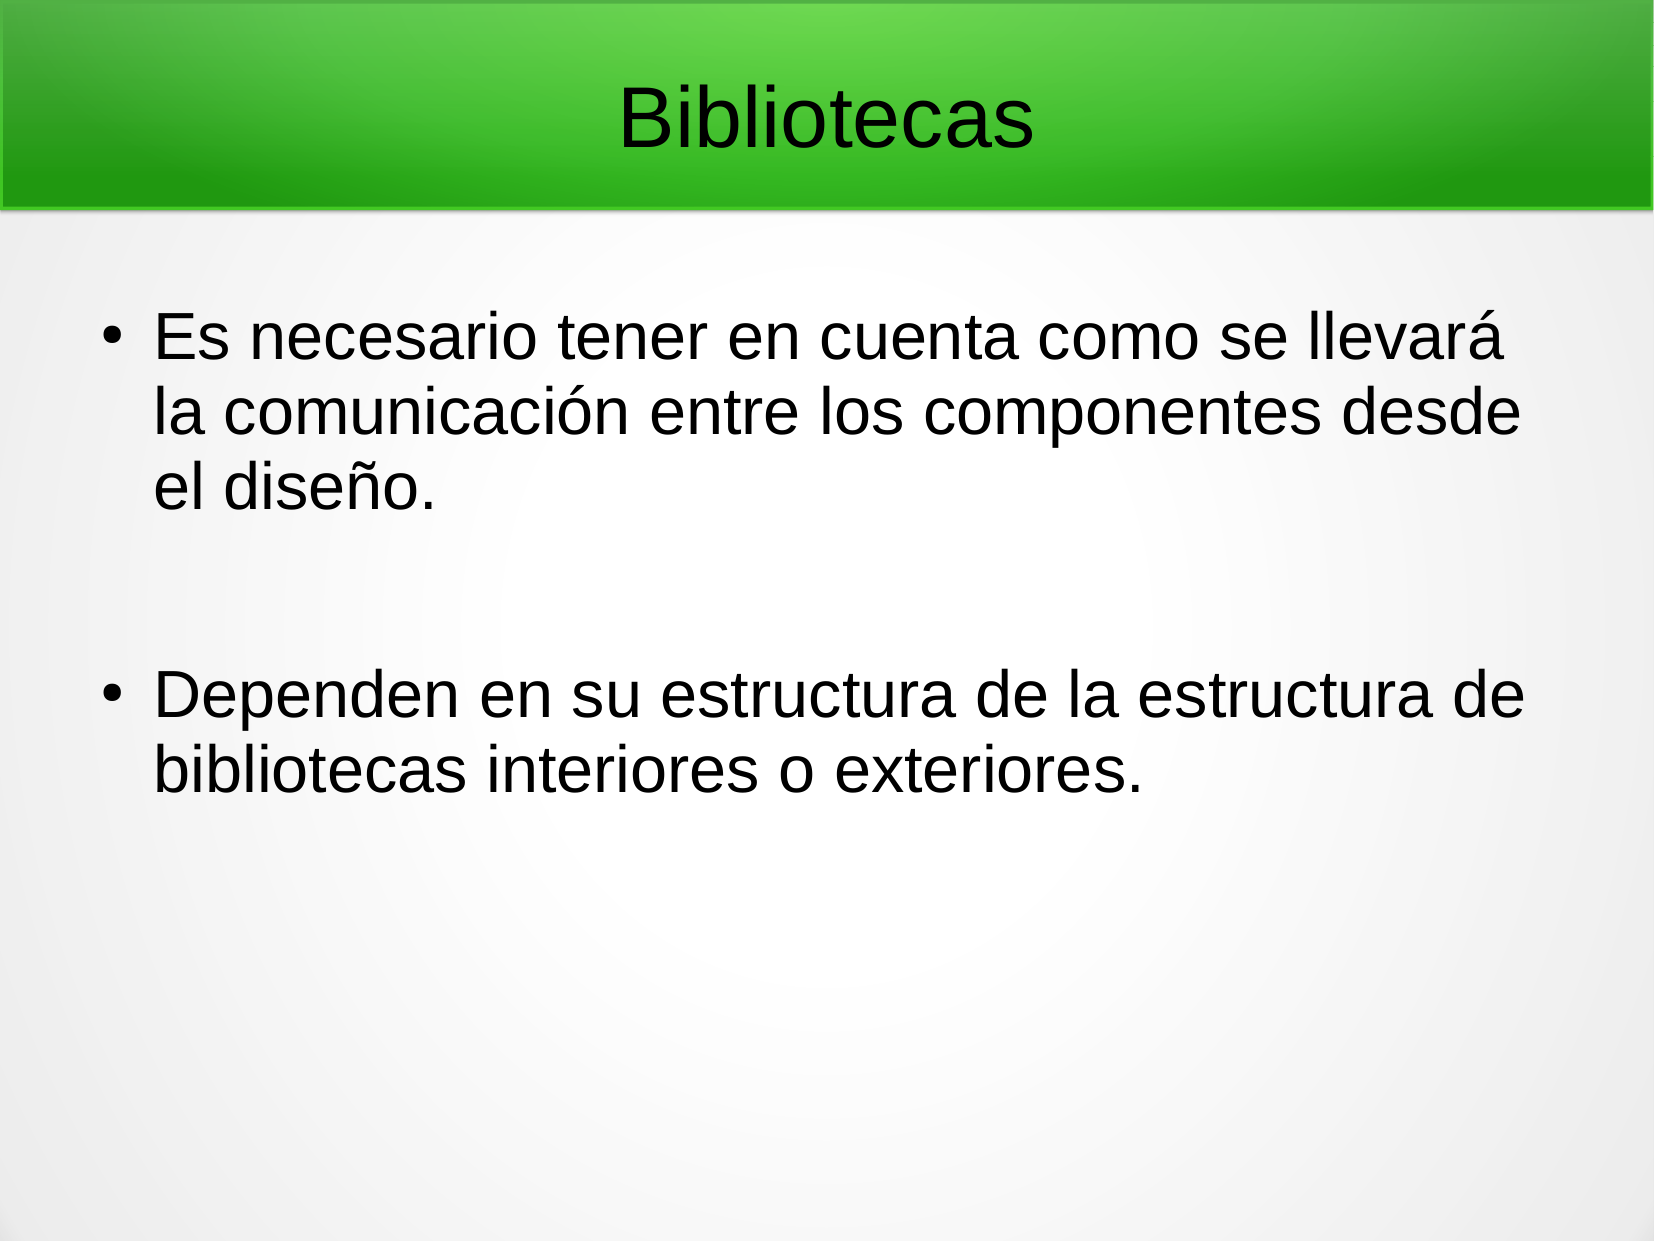

# Bibliotecas
Es necesario tener en cuenta como se llevará la comunicación entre los componentes desde el diseño.
Dependen en su estructura de la estructura de bibliotecas interiores o exteriores.